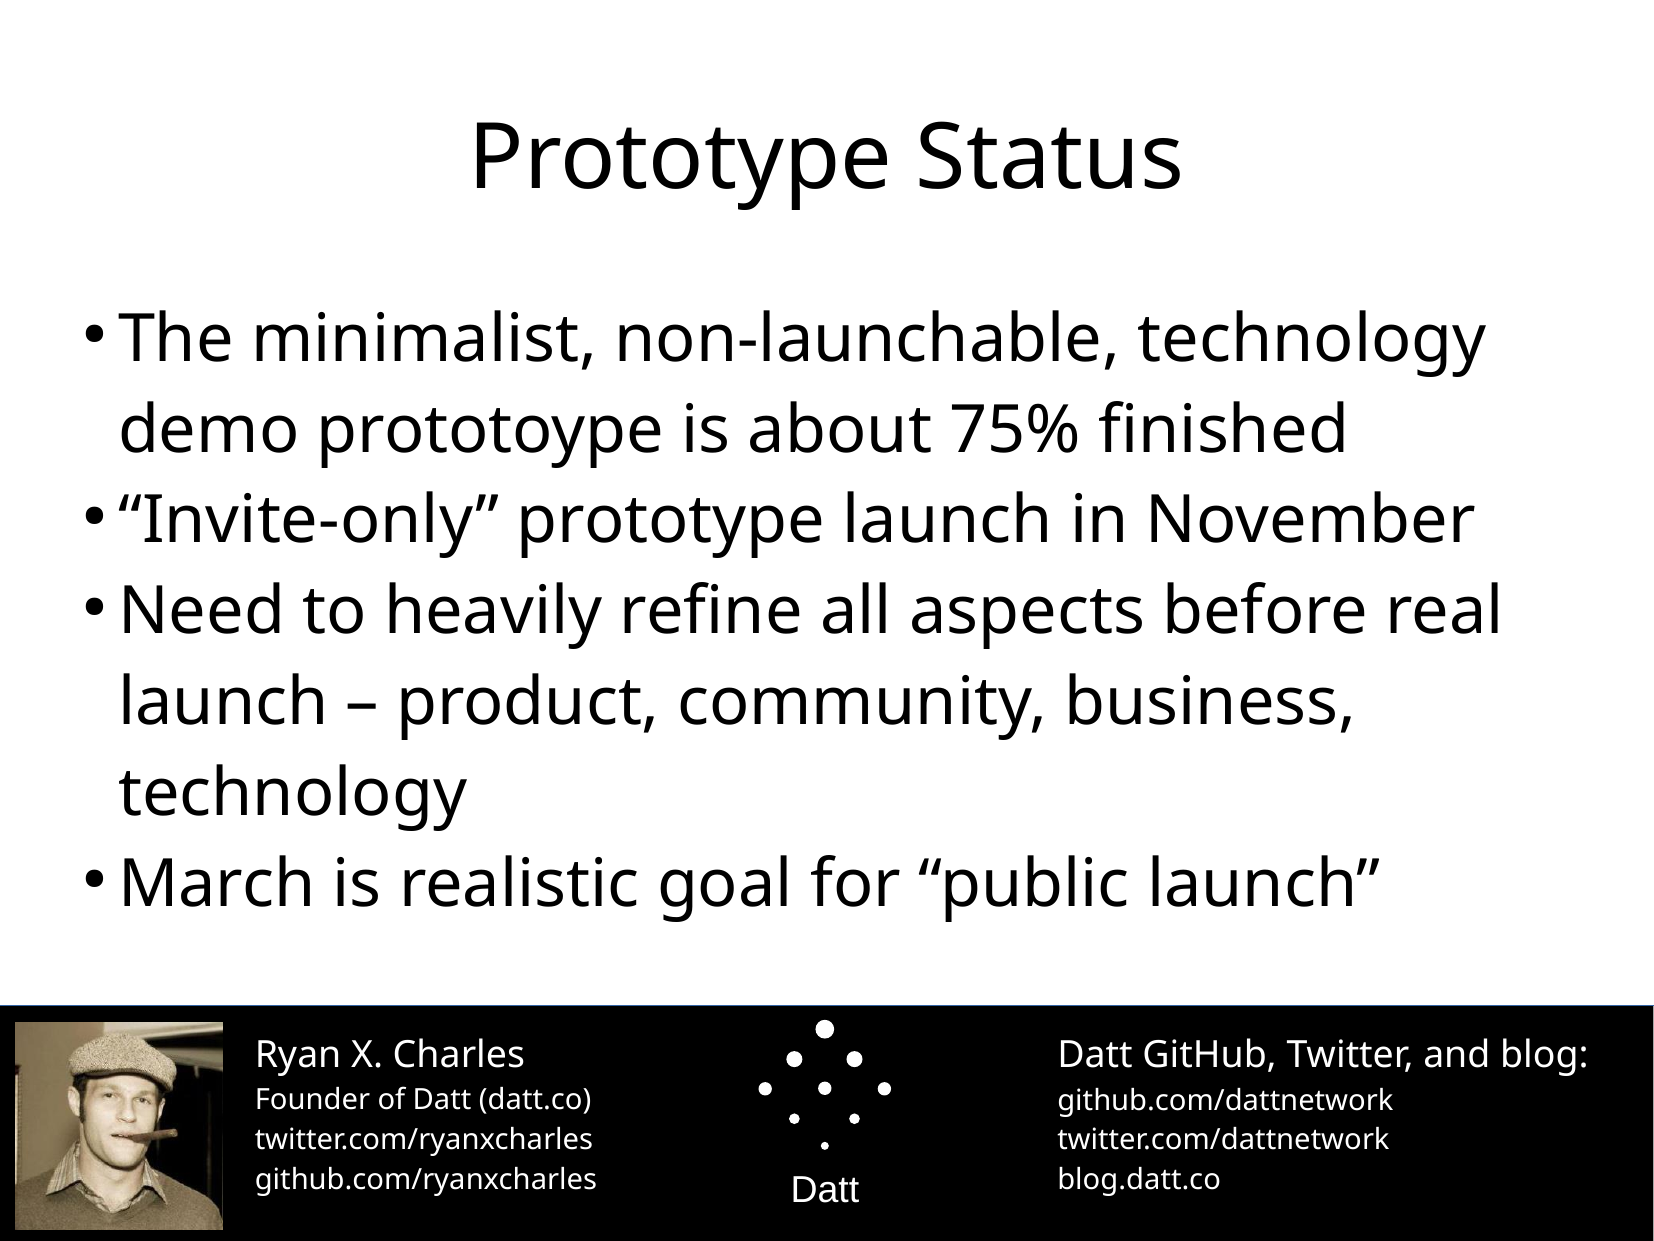

Prototype Status
# The minimalist, non-launchable, technology demo prototoype is about 75% finished
“Invite-only” prototype launch in November
Need to heavily refine all aspects before real launch – product, community, business, technology
March is realistic goal for “public launch”
Ryan X. Charles
Founder of Datt (datt.co)
twitter.com/ryanxcharles
github.com/ryanxcharles
Datt GitHub, Twitter, and blog:
github.com/dattnetwork
twitter.com/dattnetwork
blog.datt.co
Datt